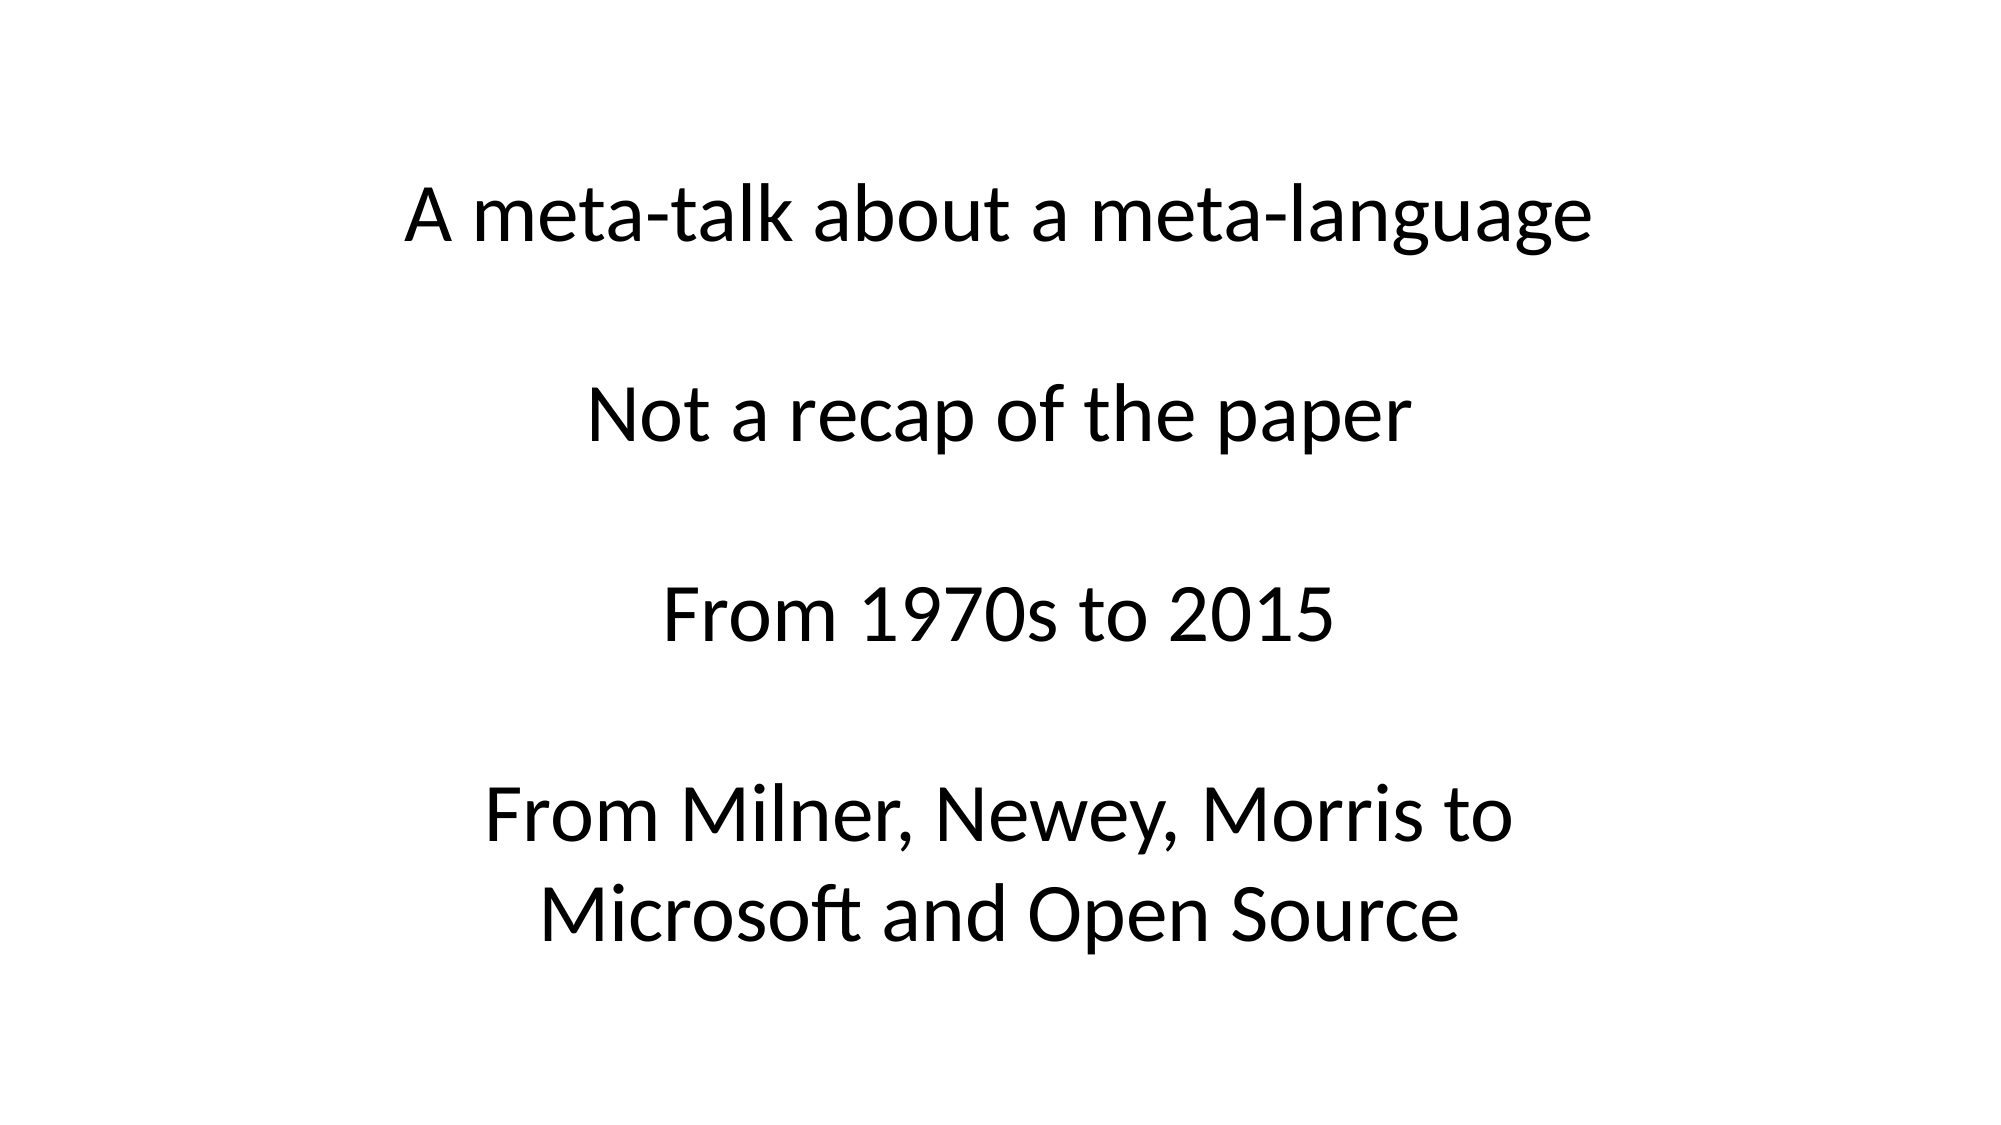

A meta-talk about a meta-language
Not a recap of the paper
From 1970s to 2015
From Milner, Newey, Morris to Microsoft and Open Source